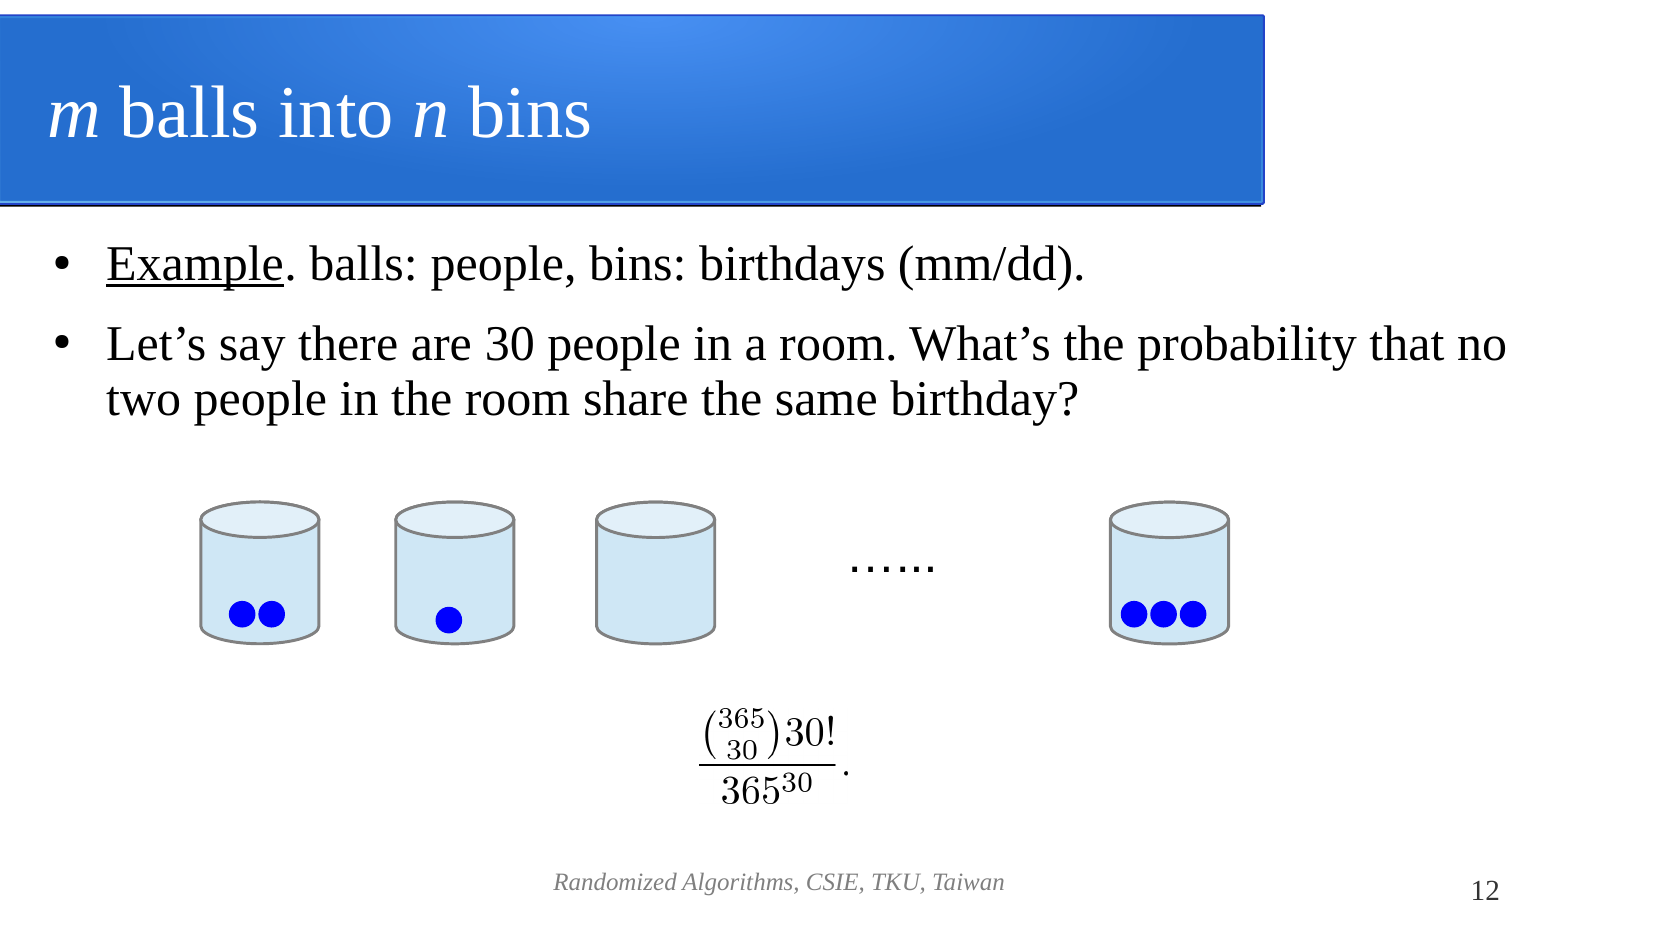

# m balls into n bins
Example. balls: people, bins: birthdays (mm/dd).
Let’s say there are 30 people in a room. What’s the probability that no two people in the room share the same birthday?
…...
Randomized Algorithms, CSIE, TKU, Taiwan
12